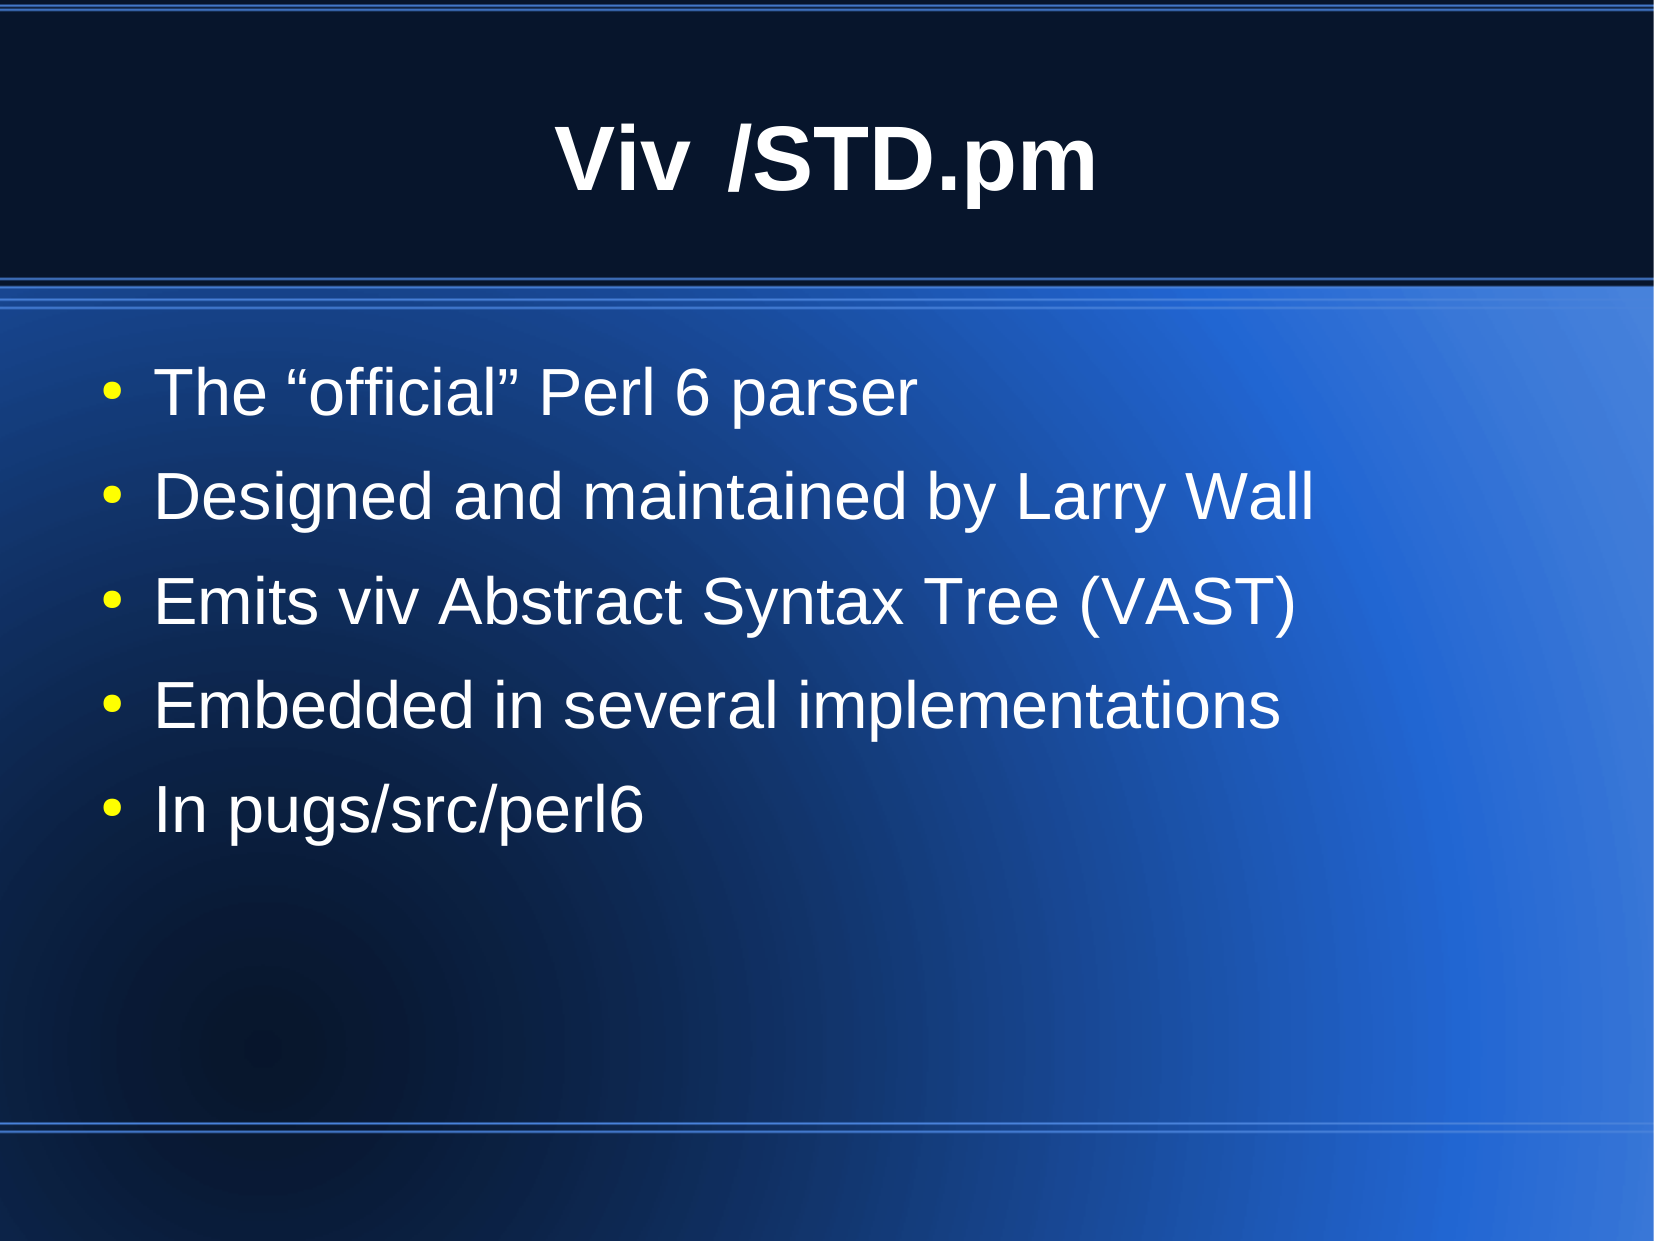

# Viv	 /STD.pm
The “official” Perl 6 parser
Designed and maintained by Larry Wall
Emits viv Abstract Syntax Tree (VAST)
Embedded in several implementations
In pugs/src/perl6